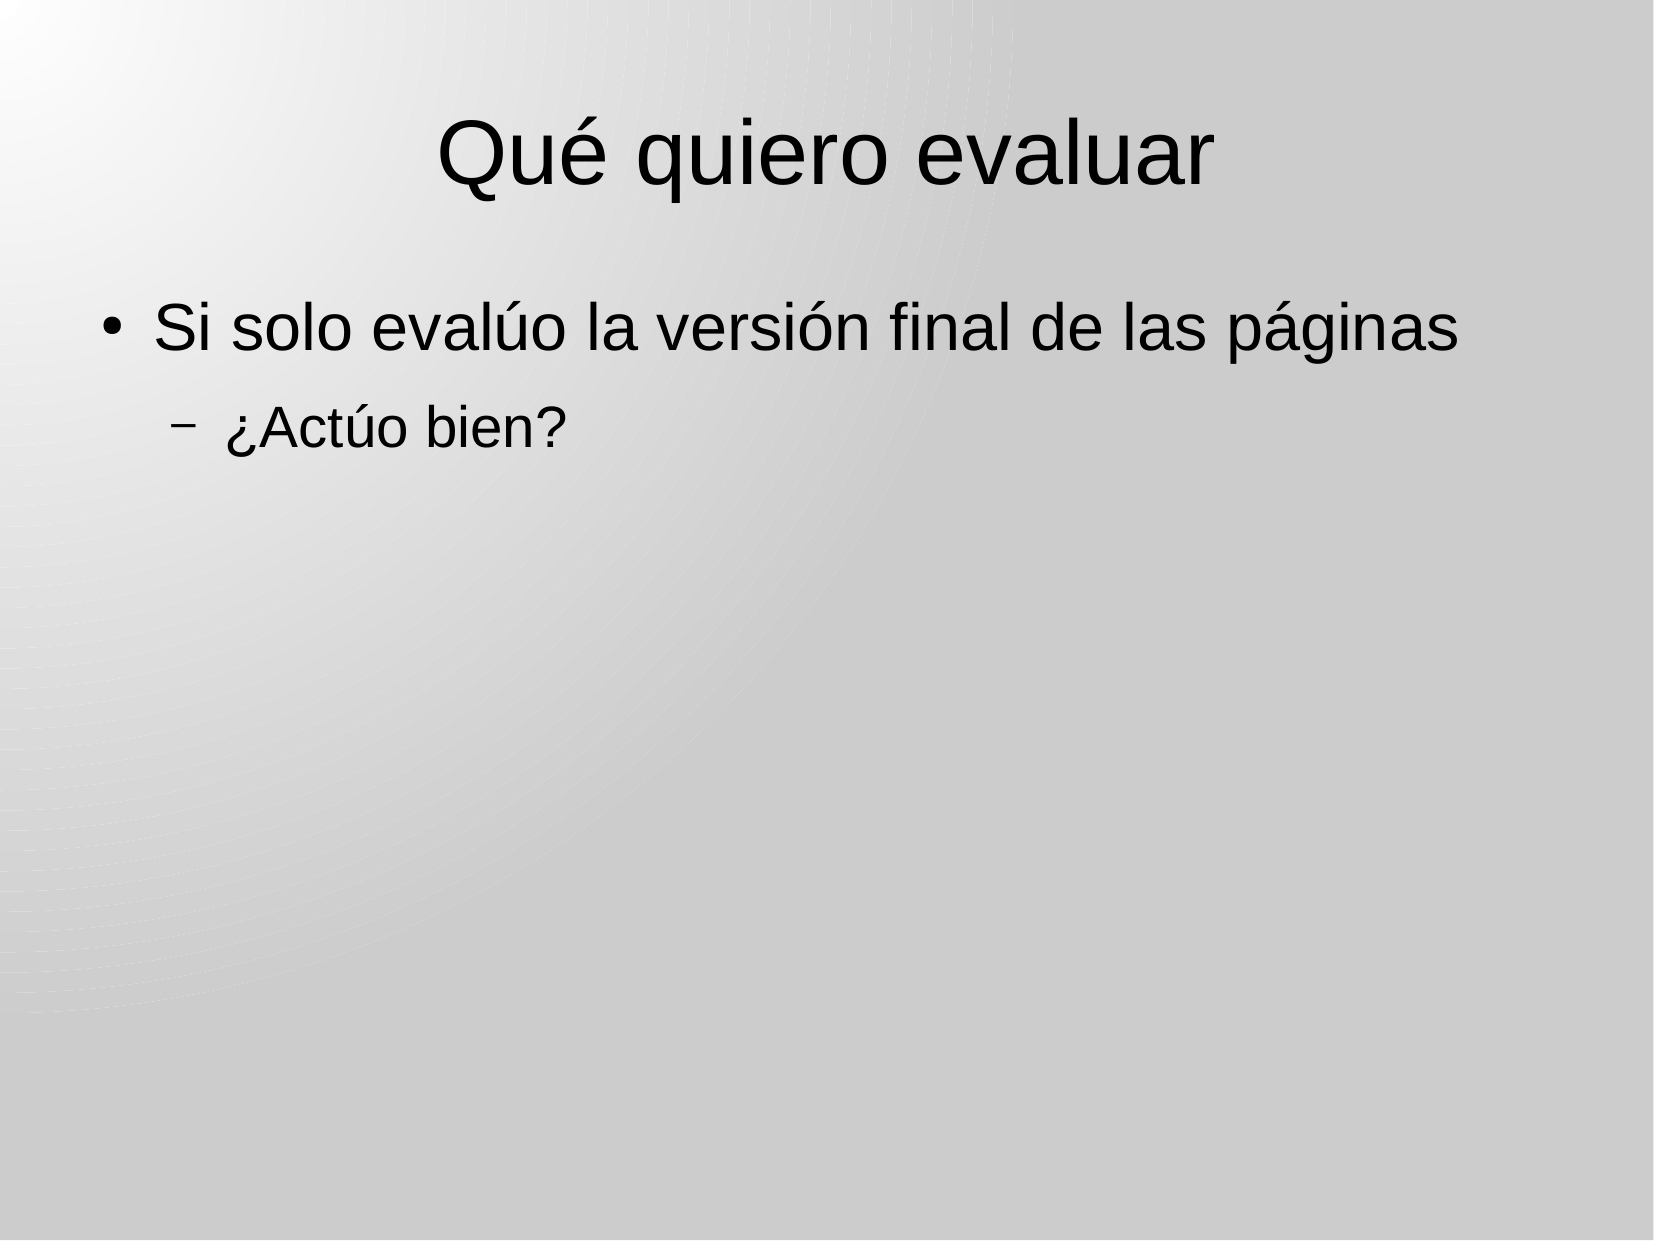

# Qué quiero evaluar
Si solo evalúo la versión final de las páginas
¿Actúo bien?